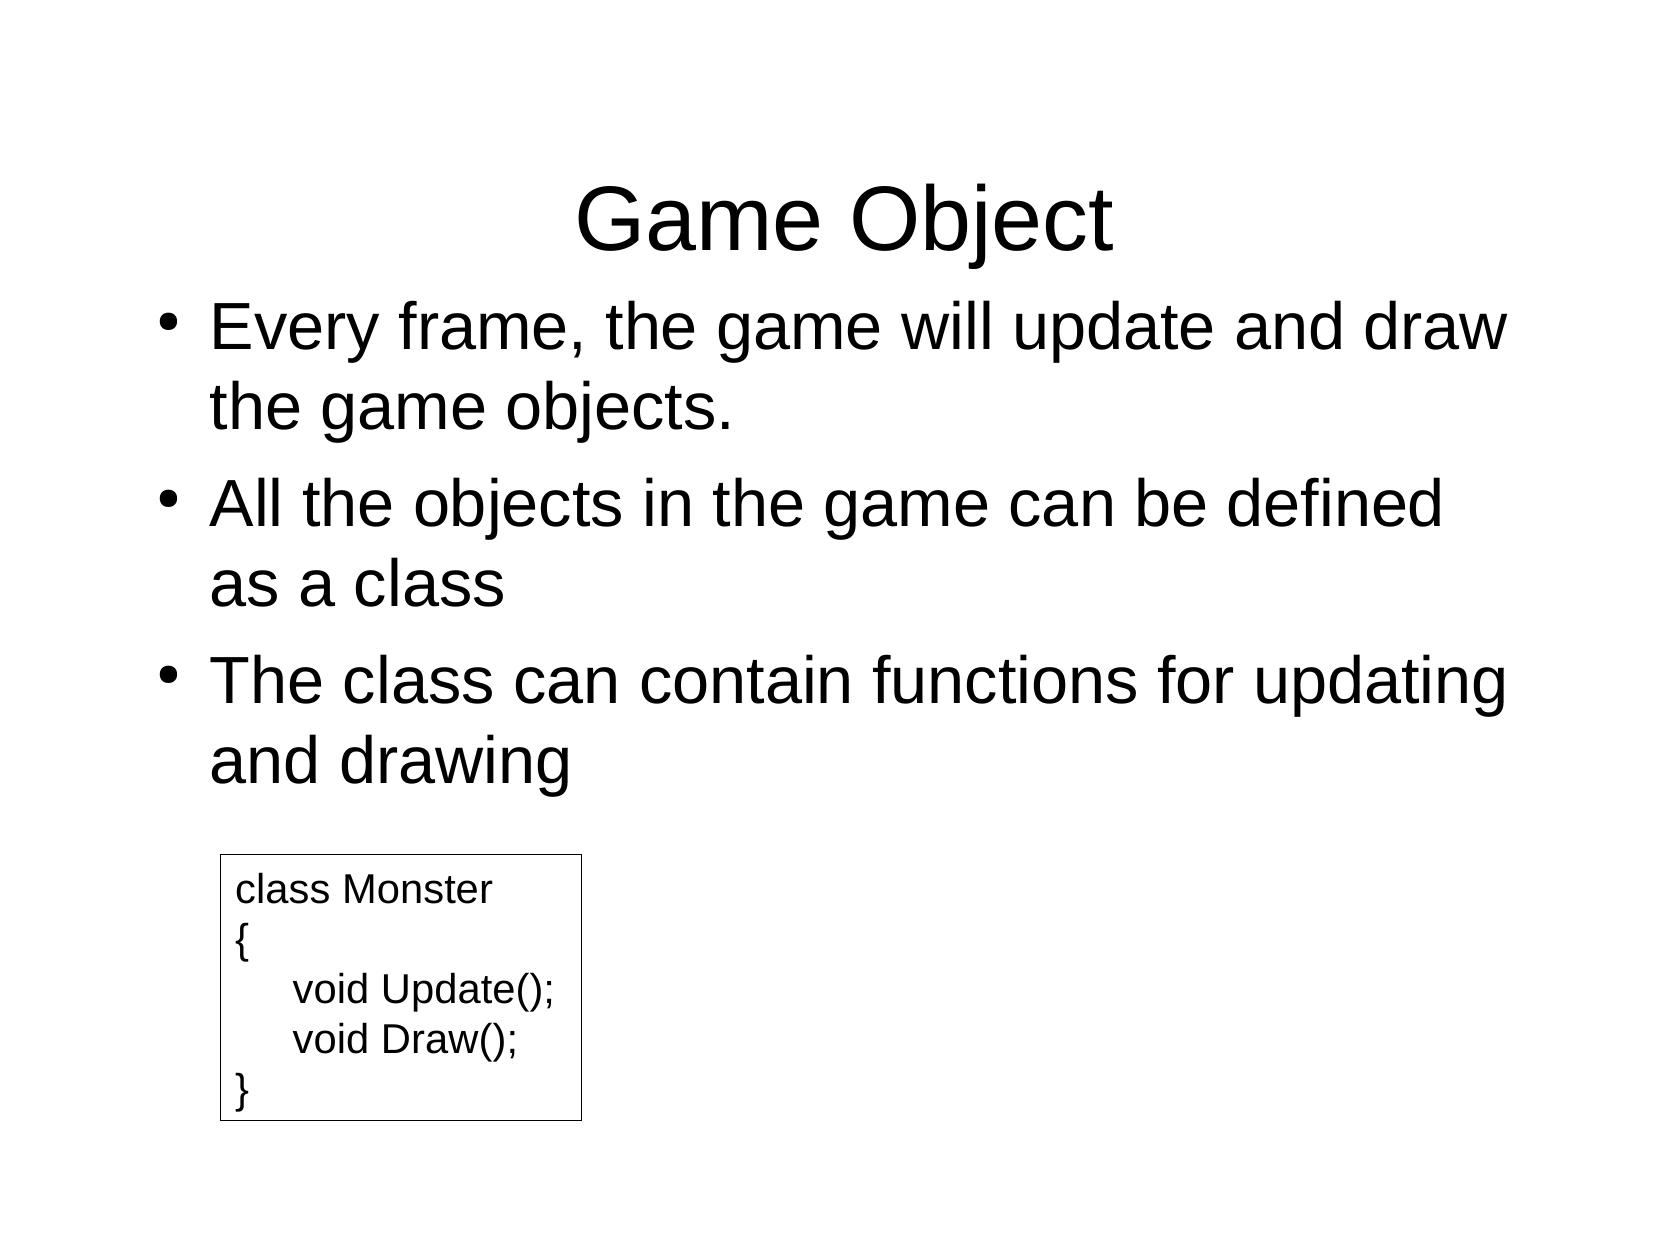

# Game Object
Every frame, the game will update and draw the game objects.
All the objects in the game can be defined as a class
The class can contain functions for updating and drawing
class Monster
{
 void Update();
 void Draw();
}